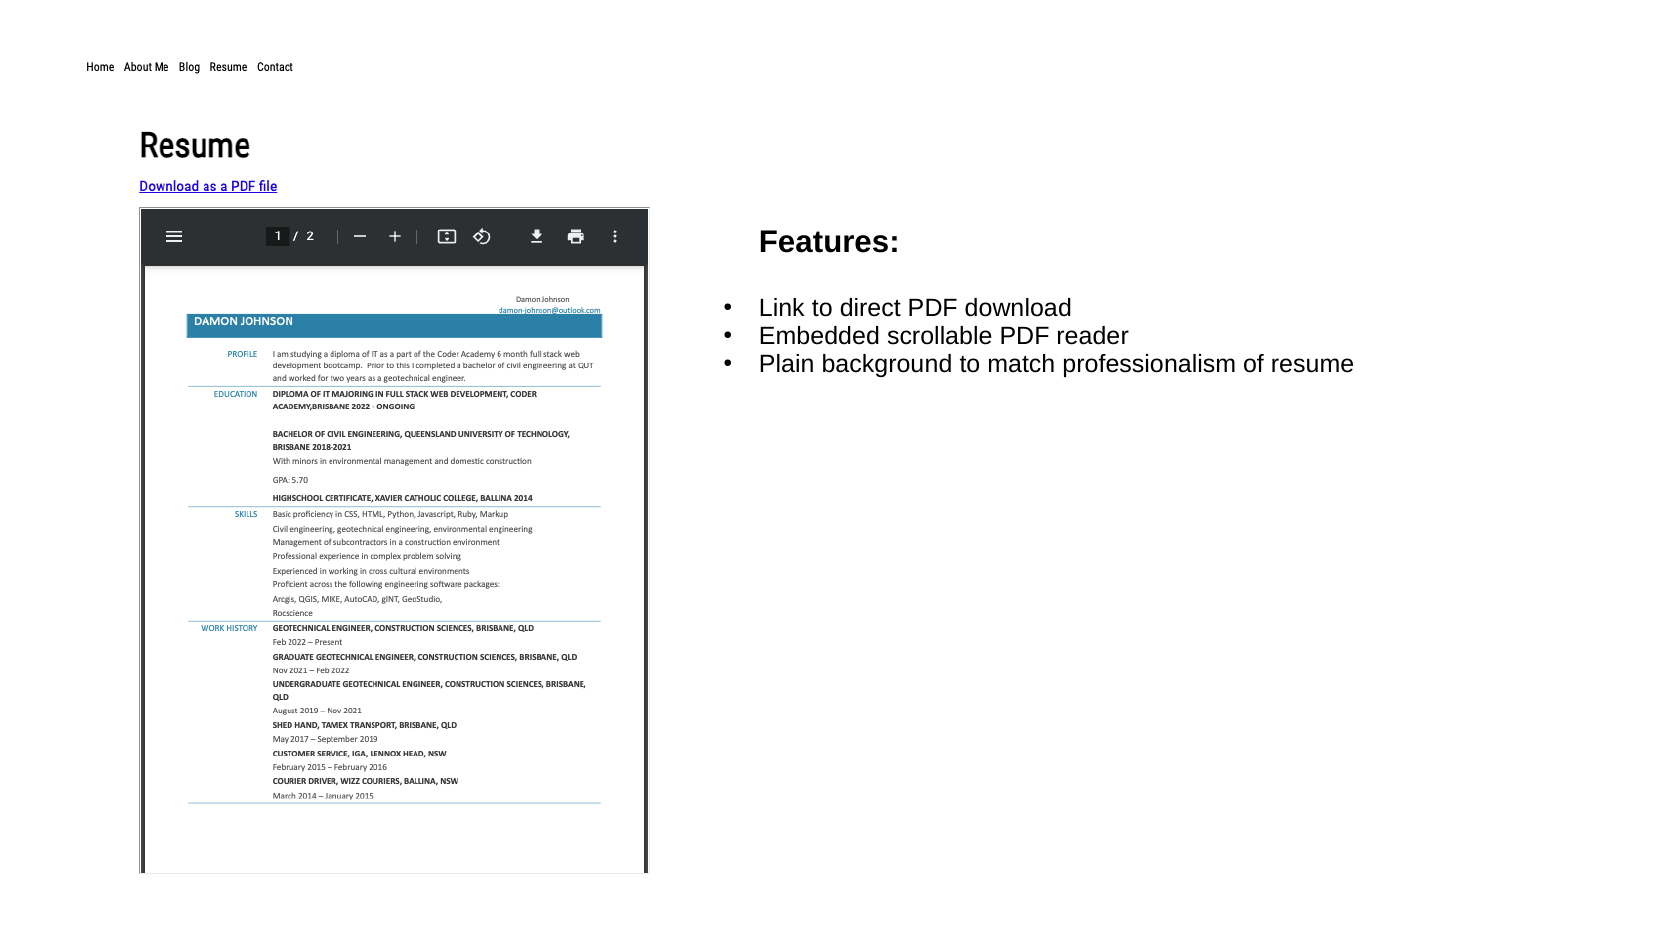

Features:
Link to direct PDF download
Embedded scrollable PDF reader
Plain background to match professionalism of resume